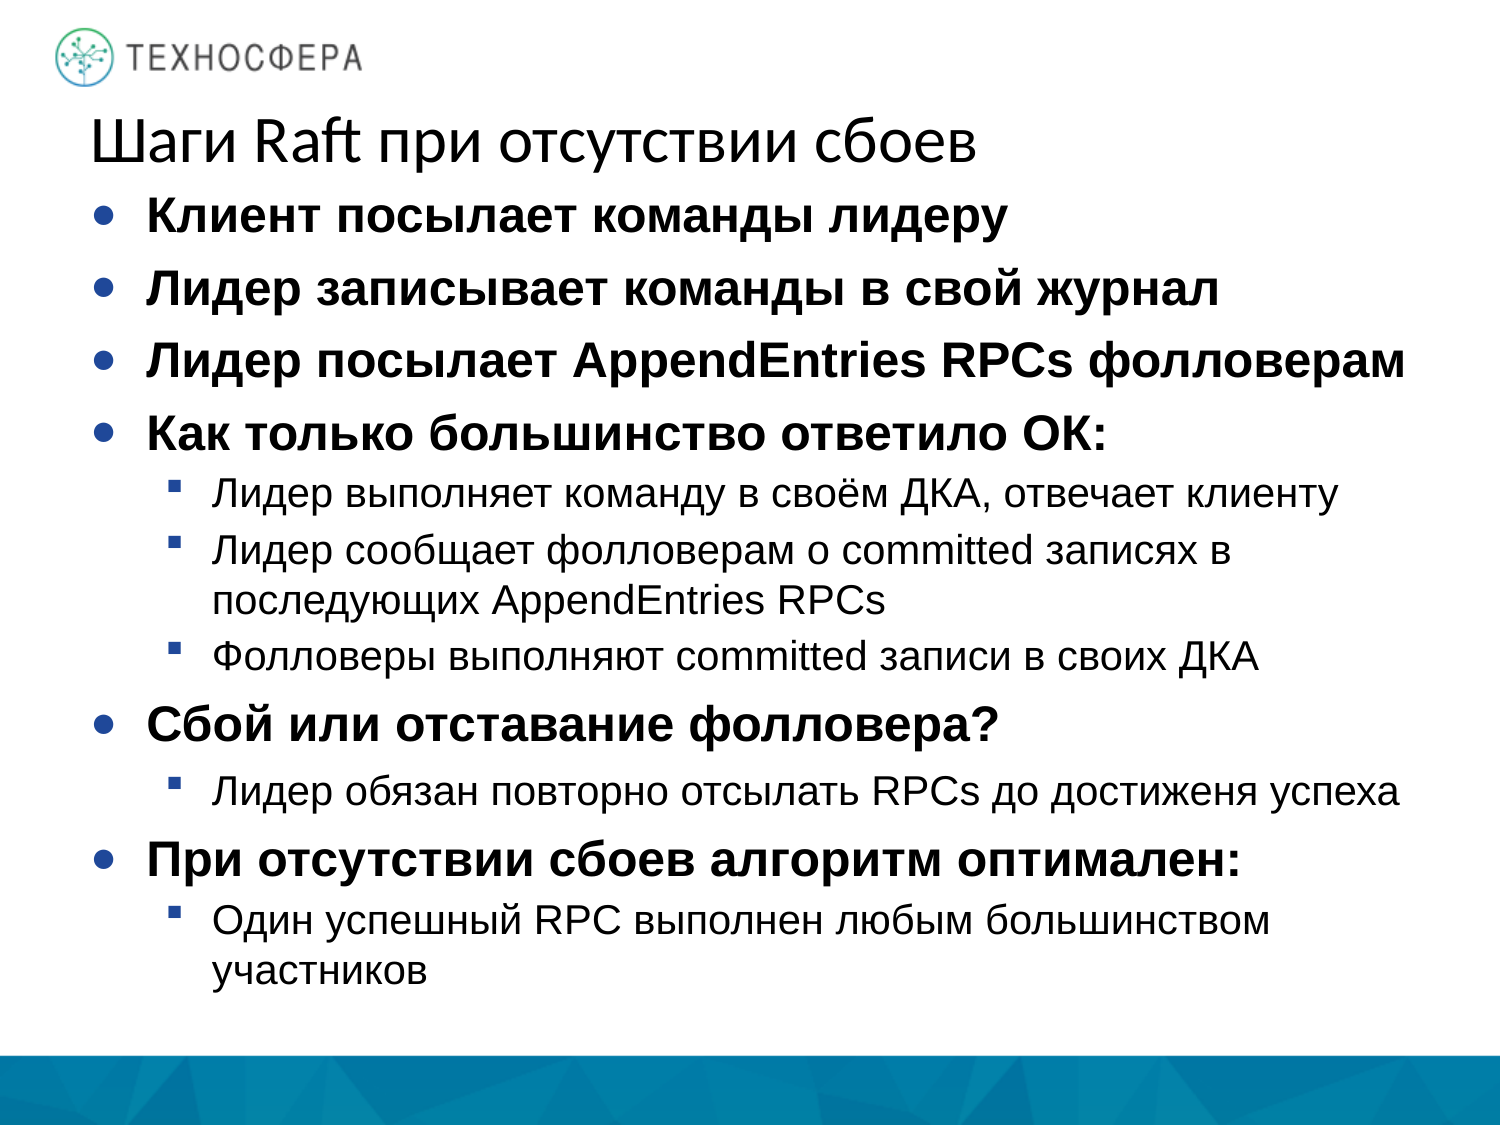

Шаги Raft при отсутствии сбоев
# Клиент посылает команды лидеру
Лидер записывает команды в свой журнал
Лидер посылает AppendEntries RPCs фолловерам
Как только большинство ответило ОК:
Лидер выполняет команду в своём ДКА, отвечает клиенту
Лидер сообщает фолловерам о committed записях в последующих AppendEntries RPCs
Фолловеры выполняют committed записи в своих ДКА
Сбой или отставание фолловера?
Лидер обязан повторно отсылать RPCs до достиженя успеха
При отсутствии сбоев алгоритм оптимален:
Один успешный RPC выполнен любым большинством участников